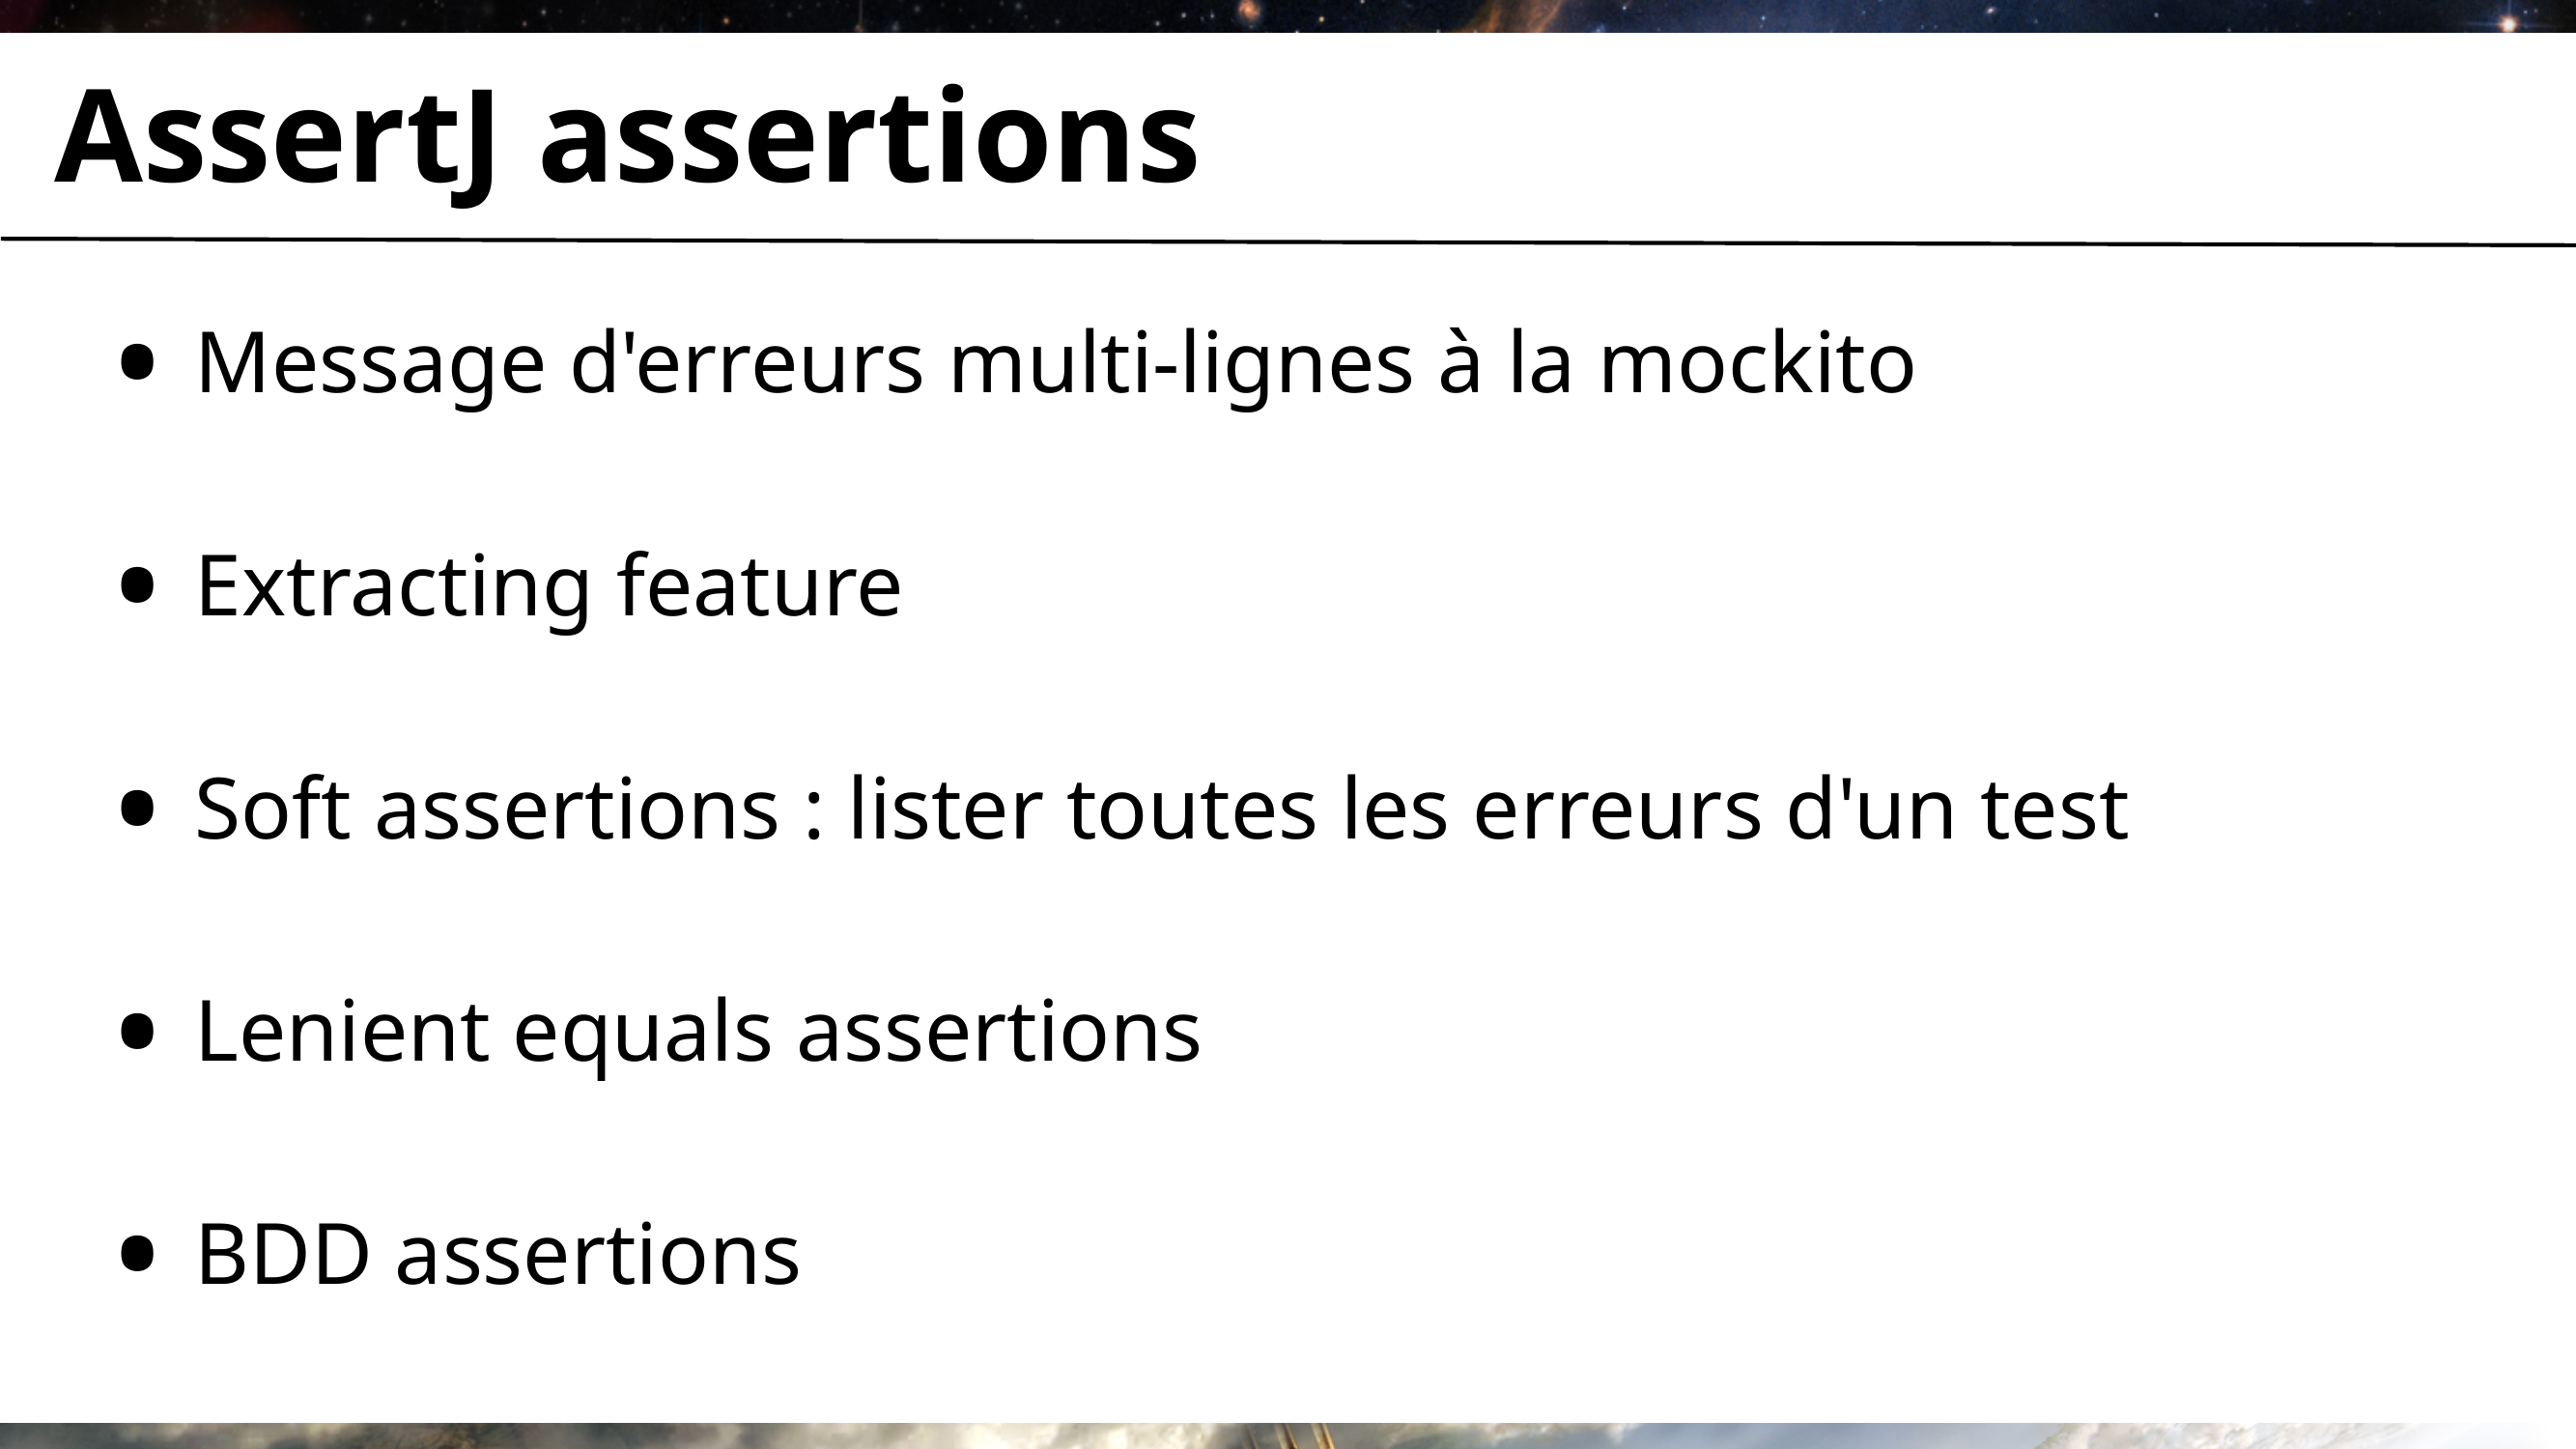

# AssertJ assertions
Message d'erreurs multi-lignes à la mockito
Extracting feature
Soft assertions : lister toutes les erreurs d'un test
Lenient equals assertions
BDD assertions